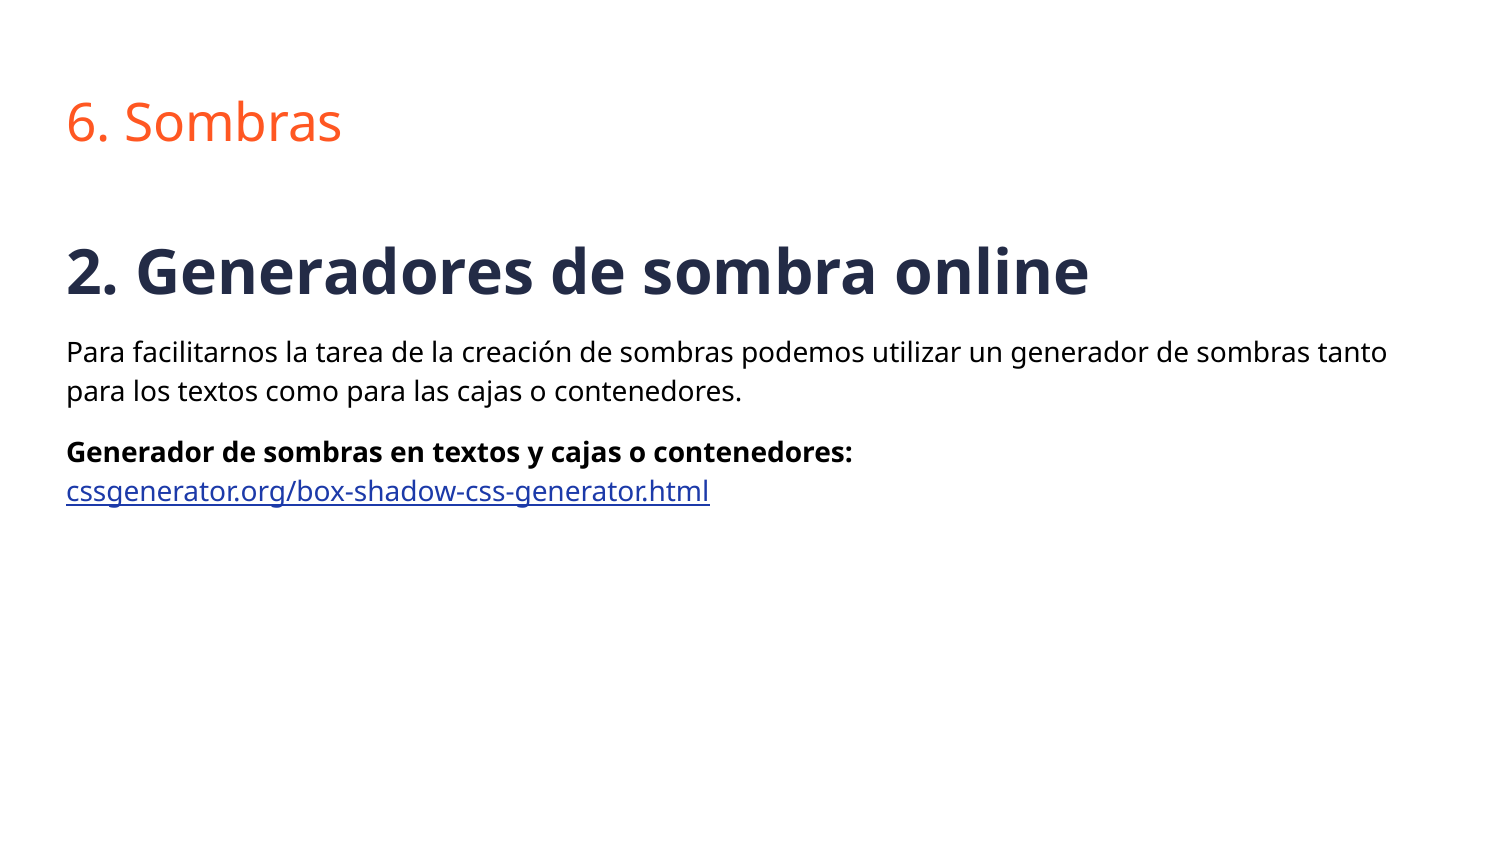

# 6. Sombras
2. Generadores de sombra online
Para facilitarnos la tarea de la creación de sombras podemos utilizar un generador de sombras tanto para los textos como para las cajas o contenedores.
Generador de sombras en textos y cajas o contenedores: cssgenerator.org/box-shadow-css-generator.html